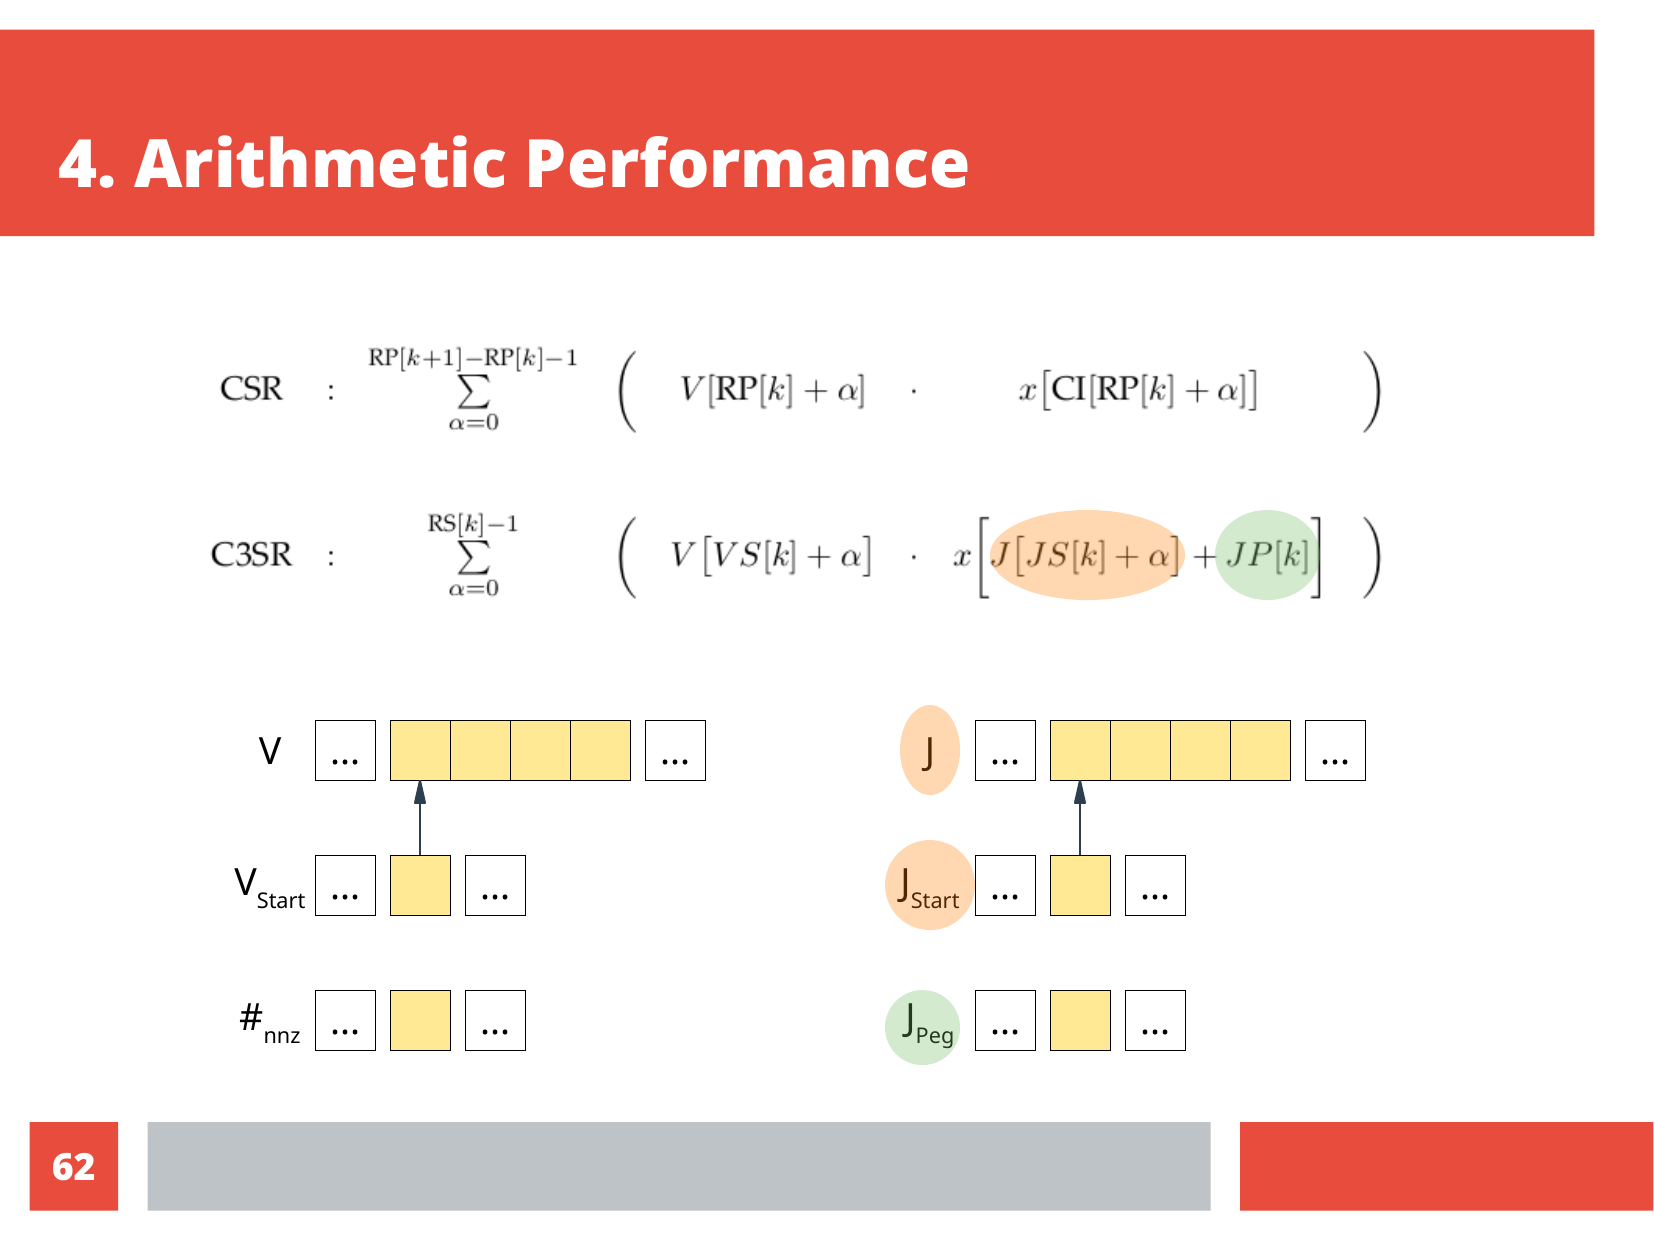

# 4. Arithmetic Performance
V
...
...
J
...
...
VStart
...
...
JStart
...
...
#nnz
...
...
JPeg
...
...
62